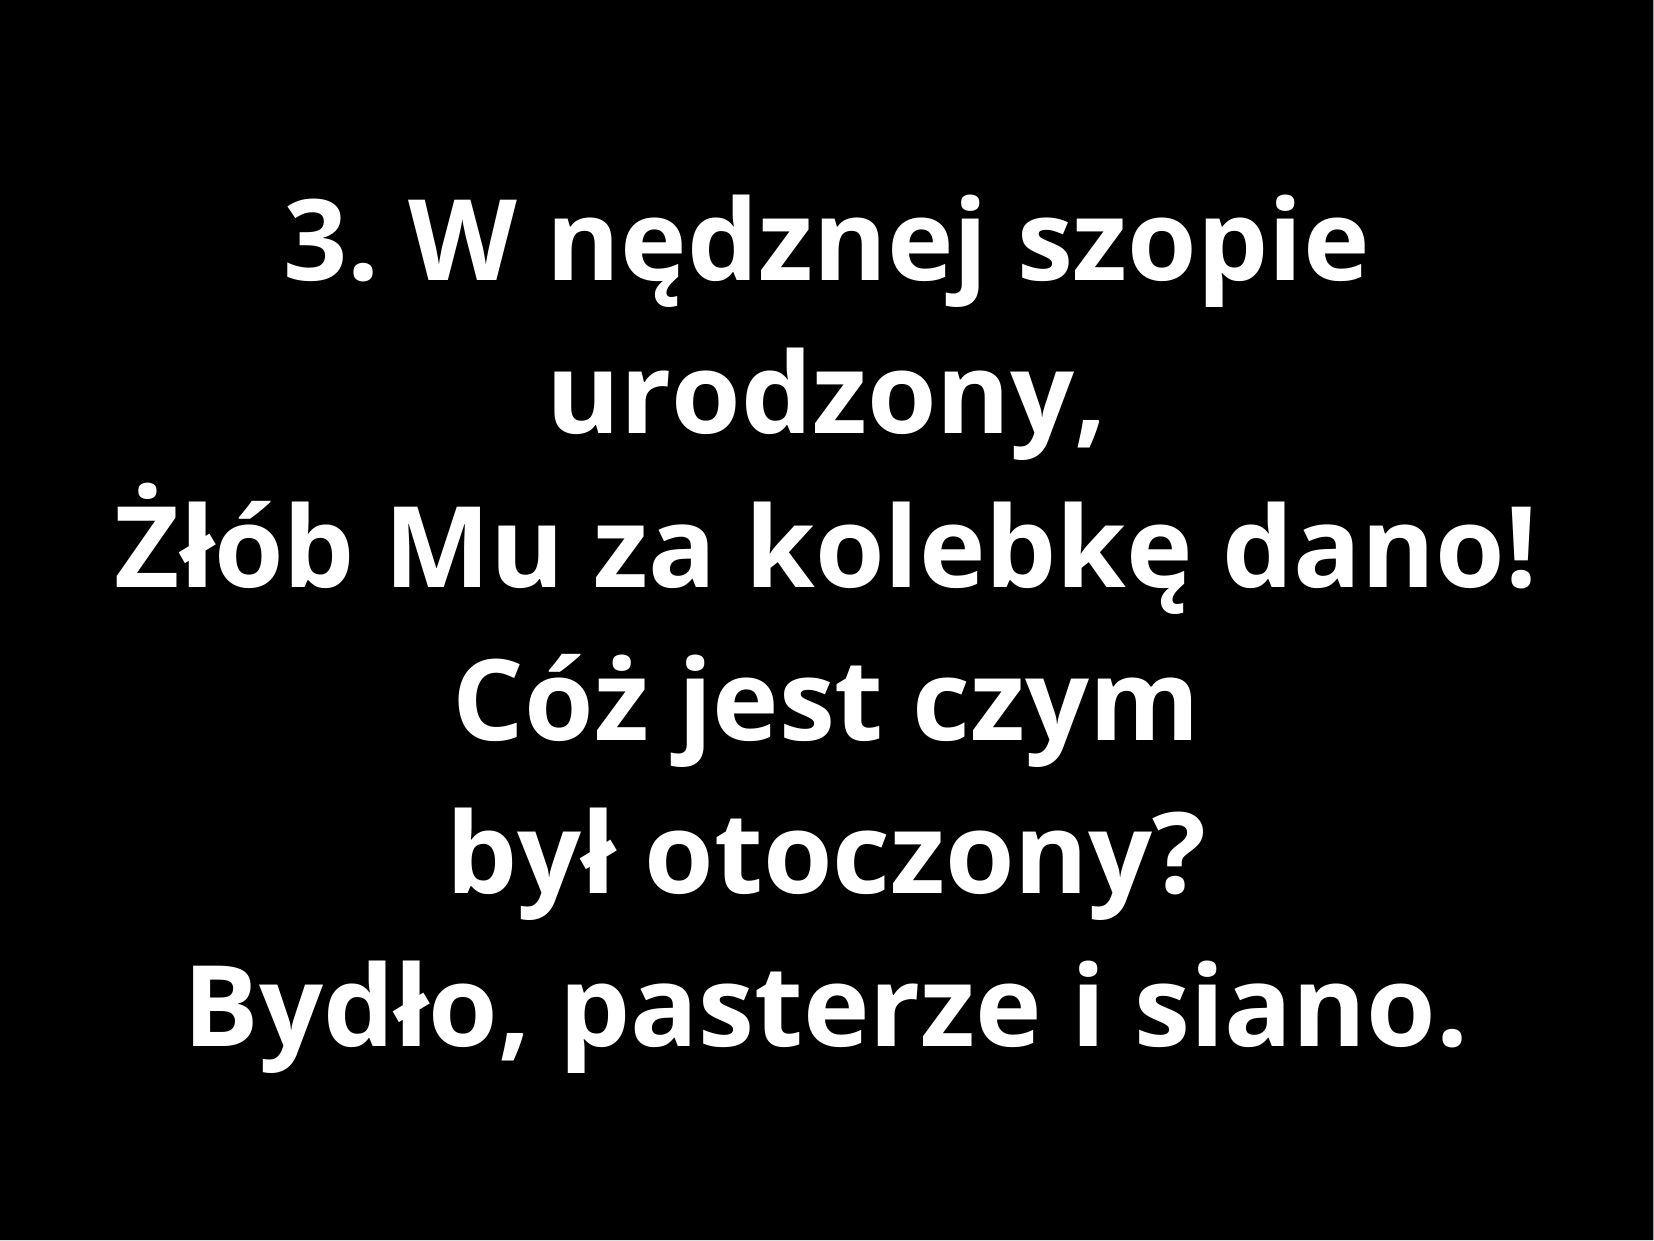

# 3. W nędznej szopie urodzony, Żłób Mu za kolebkę dano! Cóż jest czym był otoczony? Bydło, pasterze i siano.